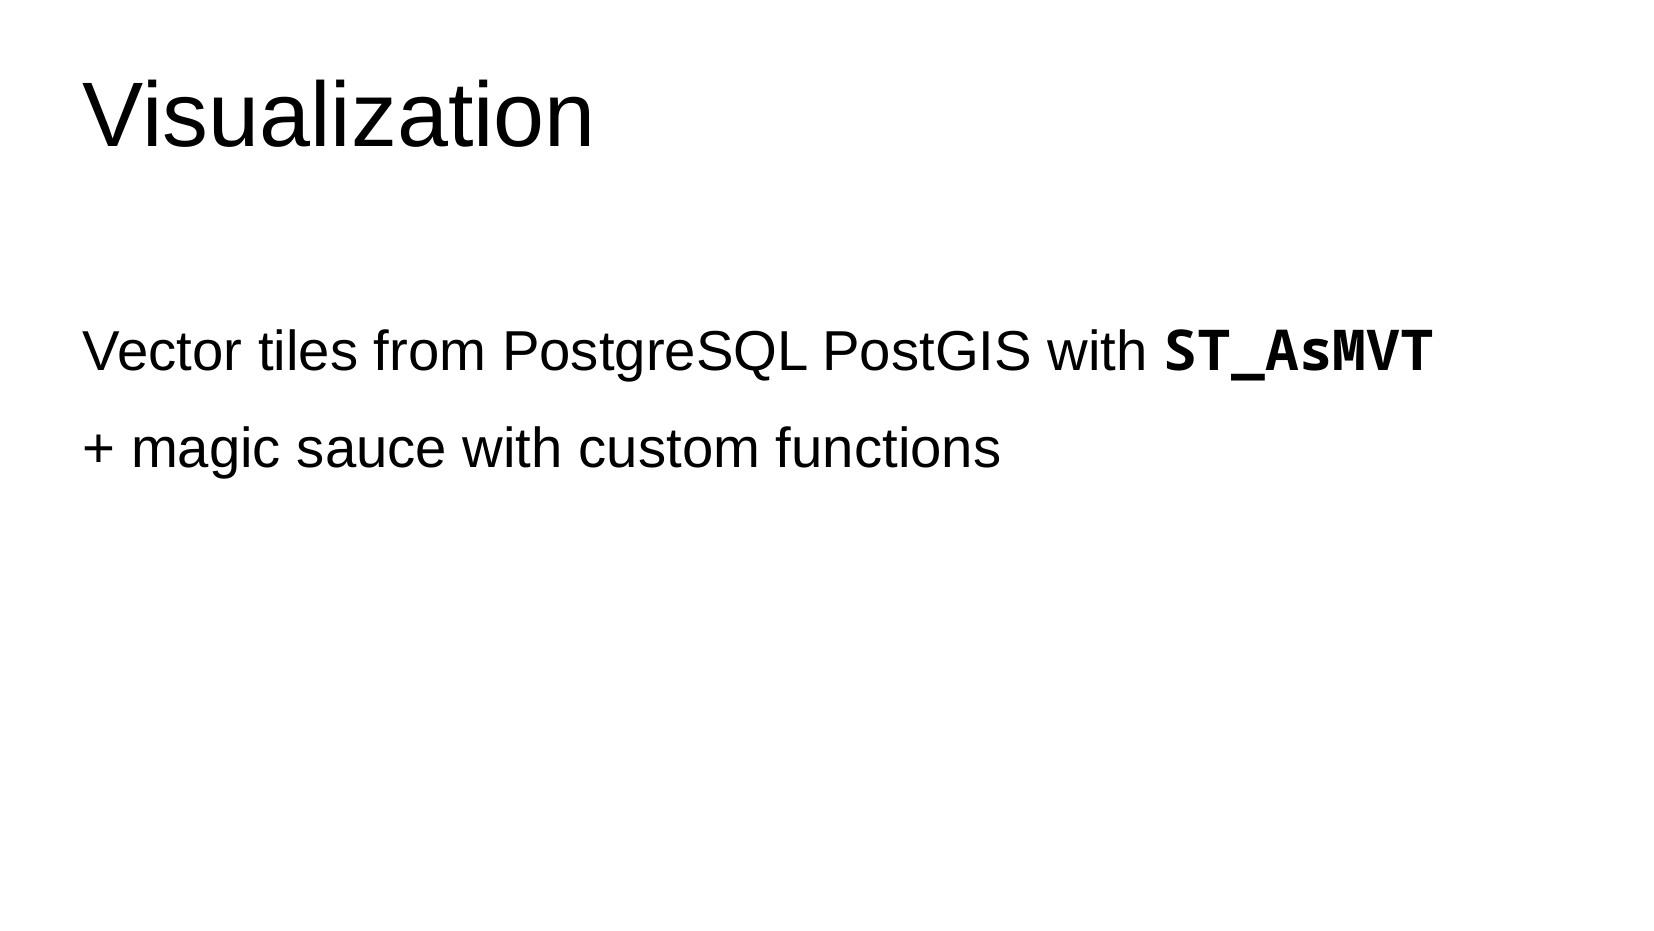

# Visualization
Vector tiles from PostgreSQL PostGIS with ST_AsMVT
+ magic sauce with custom functions